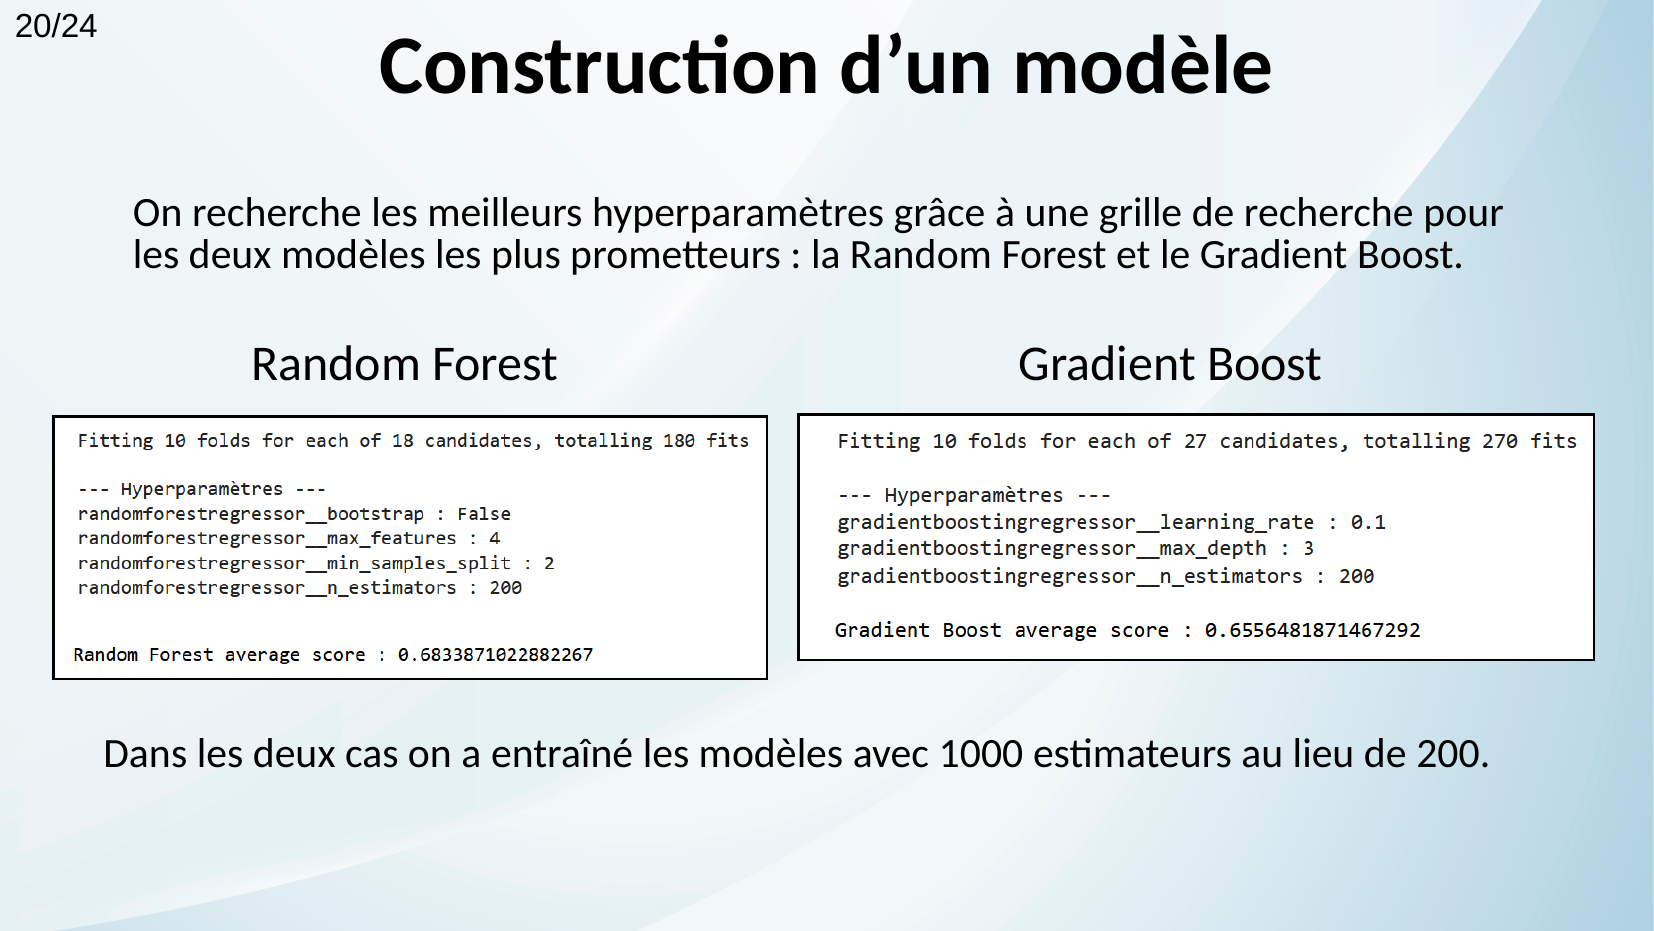

20/24
# Construction d’un modèle
On recherche les meilleurs hyperparamètres grâce à une grille de recherche pour les deux modèles les plus prometteurs : la Random Forest et le Gradient Boost.
Random Forest
Gradient Boost
Dans les deux cas on a entraîné les modèles avec 1000 estimateurs au lieu de 200.